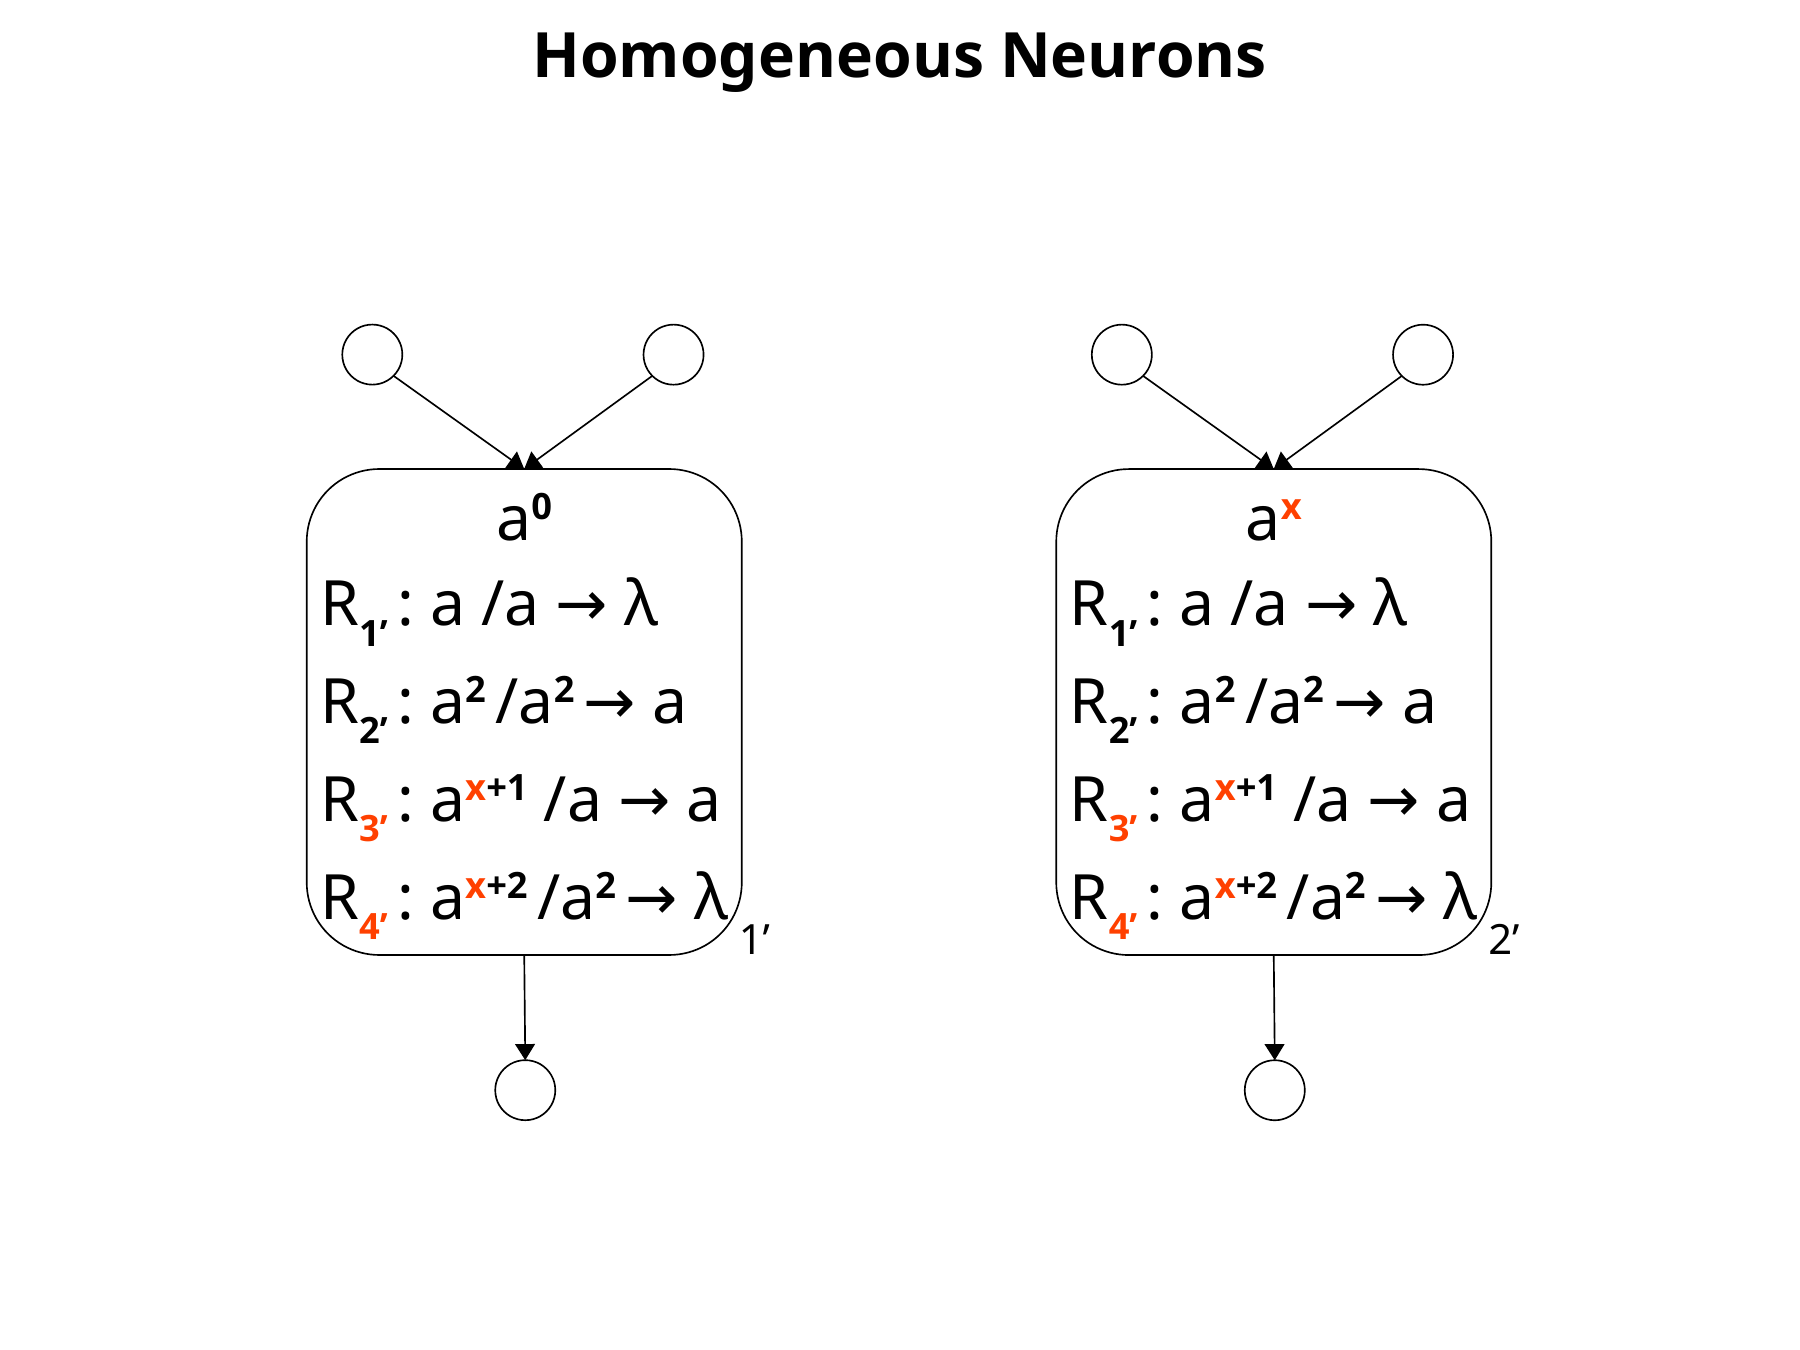

Homogeneous Neurons
a0
R1’ : a /a → λ
R2’ : a2 /a2 → a
R3’ : ax+1 /a → a
R4’ : ax+2 /a2 → λ
ax
R1’ : a /a → λ
R2’ : a2 /a2 → a
R3’ : ax+1 /a → a
R4’ : ax+2 /a2 → λ
1’
2’